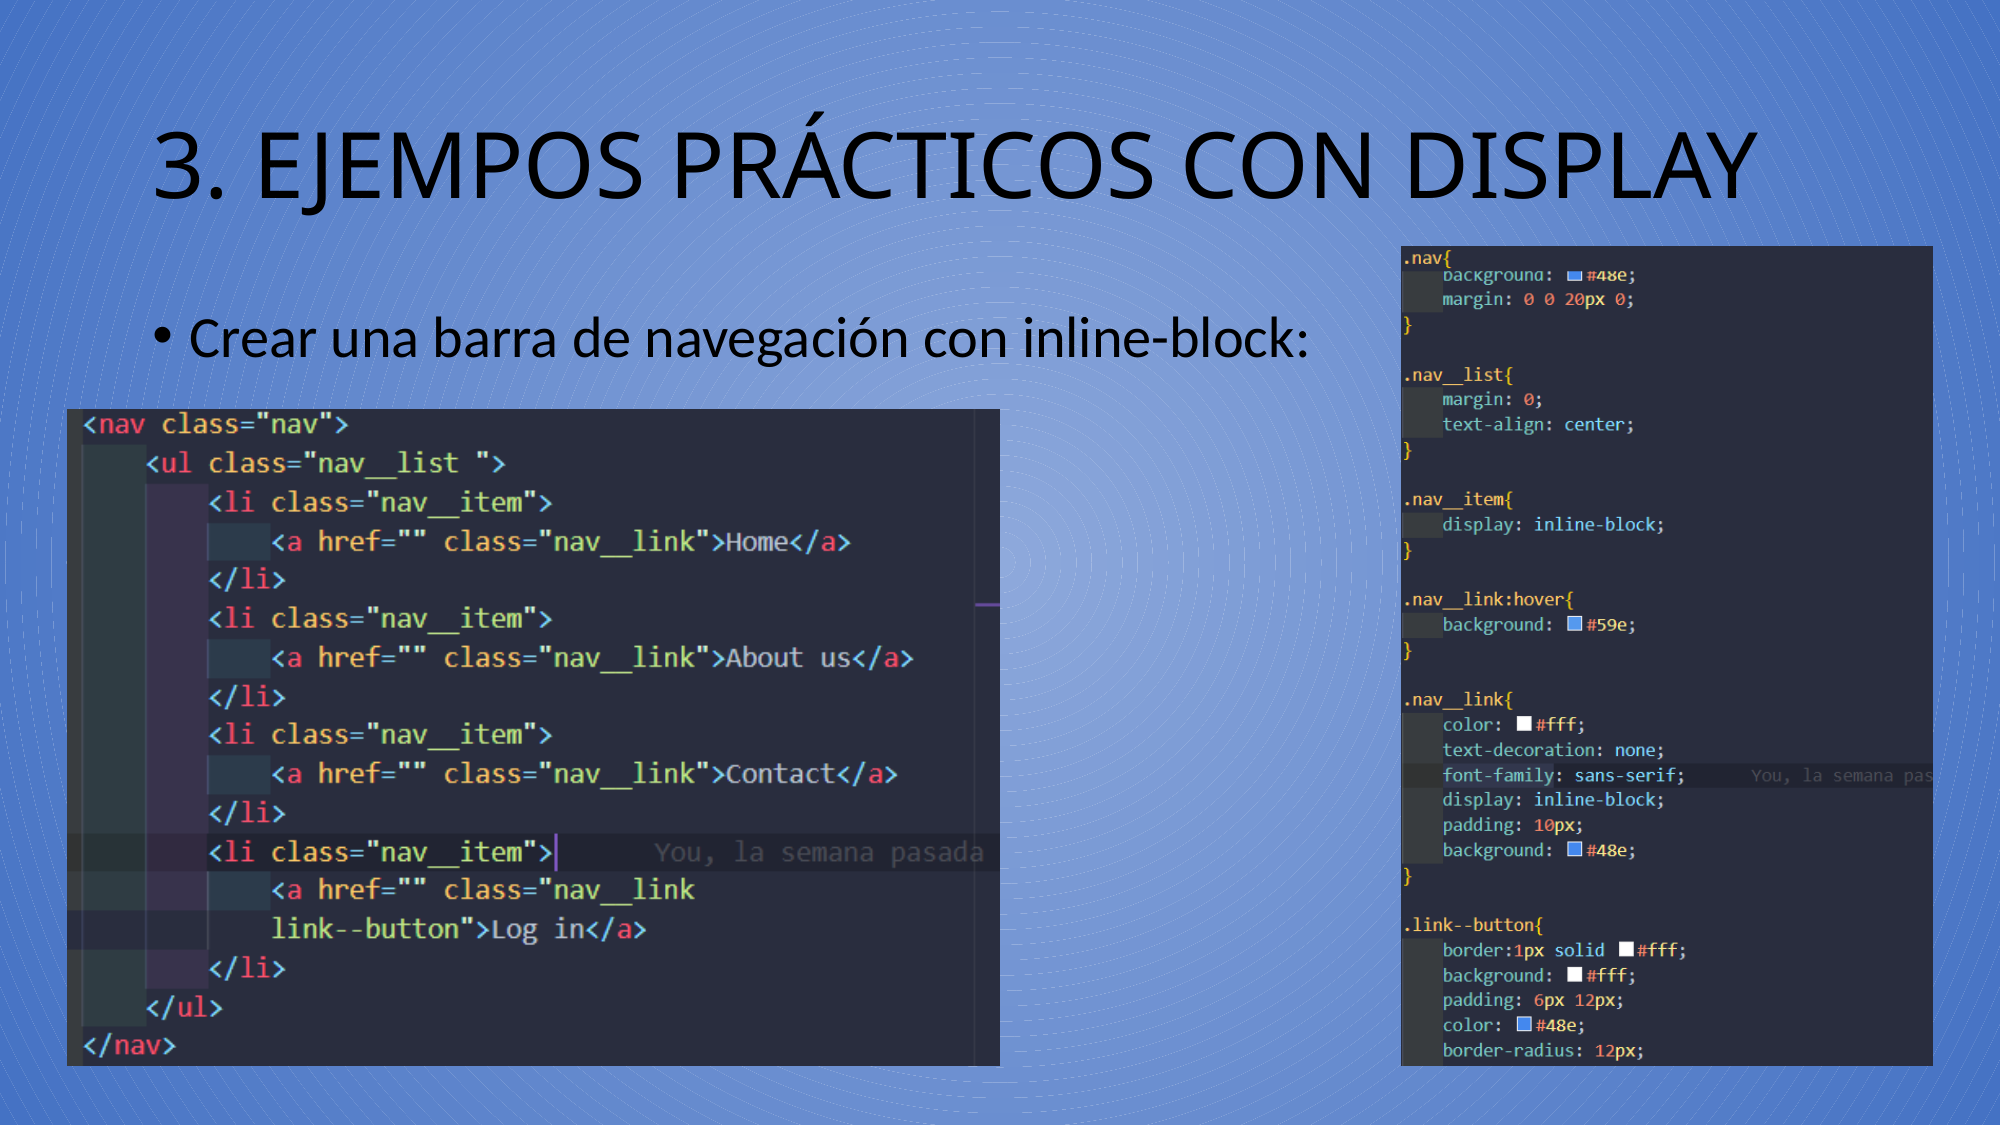

# 3. EJEMPOS PRÁCTICOS CON DISPLAY
Crear una barra de navegación con inline-block: